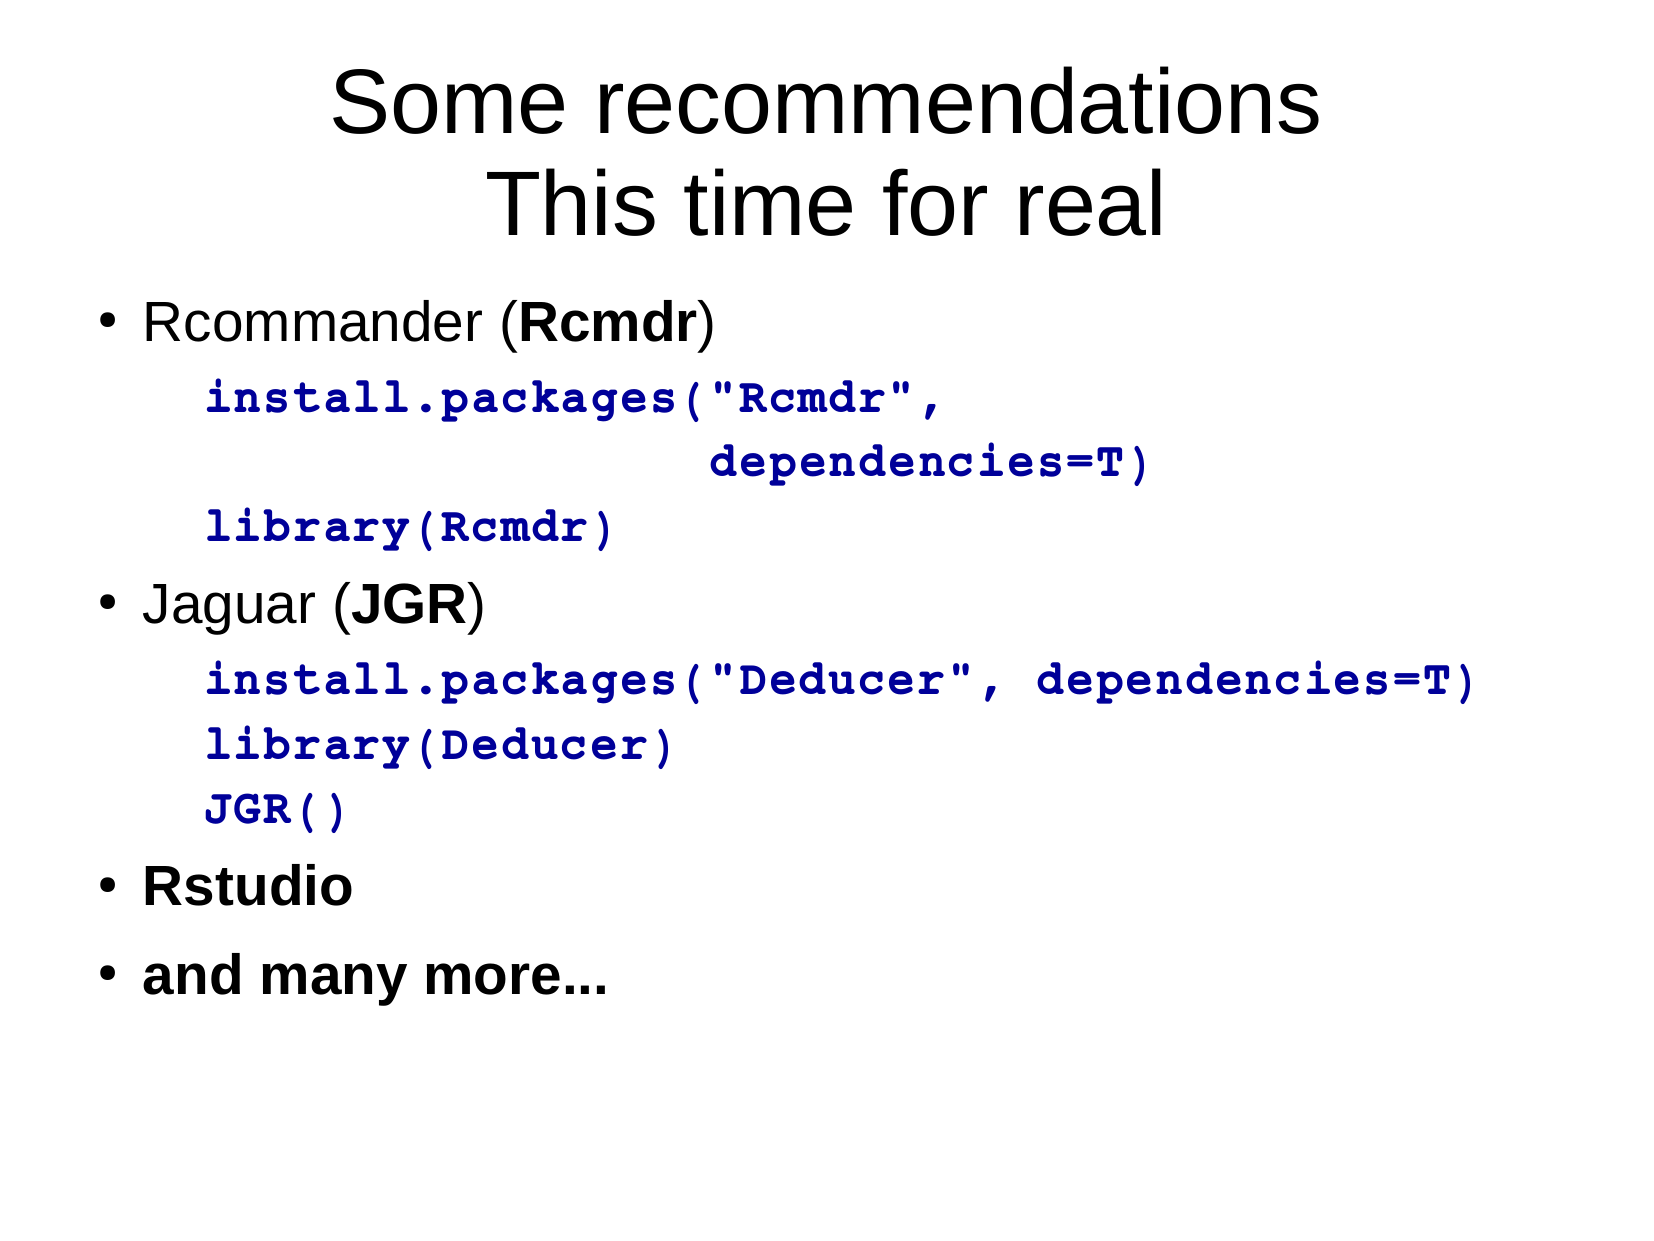

# Some recommendations This time for real
Rcommander (Rcmdr)
install.packages("Rcmdr",
 dependencies=T)
library(Rcmdr)
Jaguar (JGR)
install.packages("Deducer", dependencies=T)
library(Deducer)
JGR()
Rstudio
and many more...